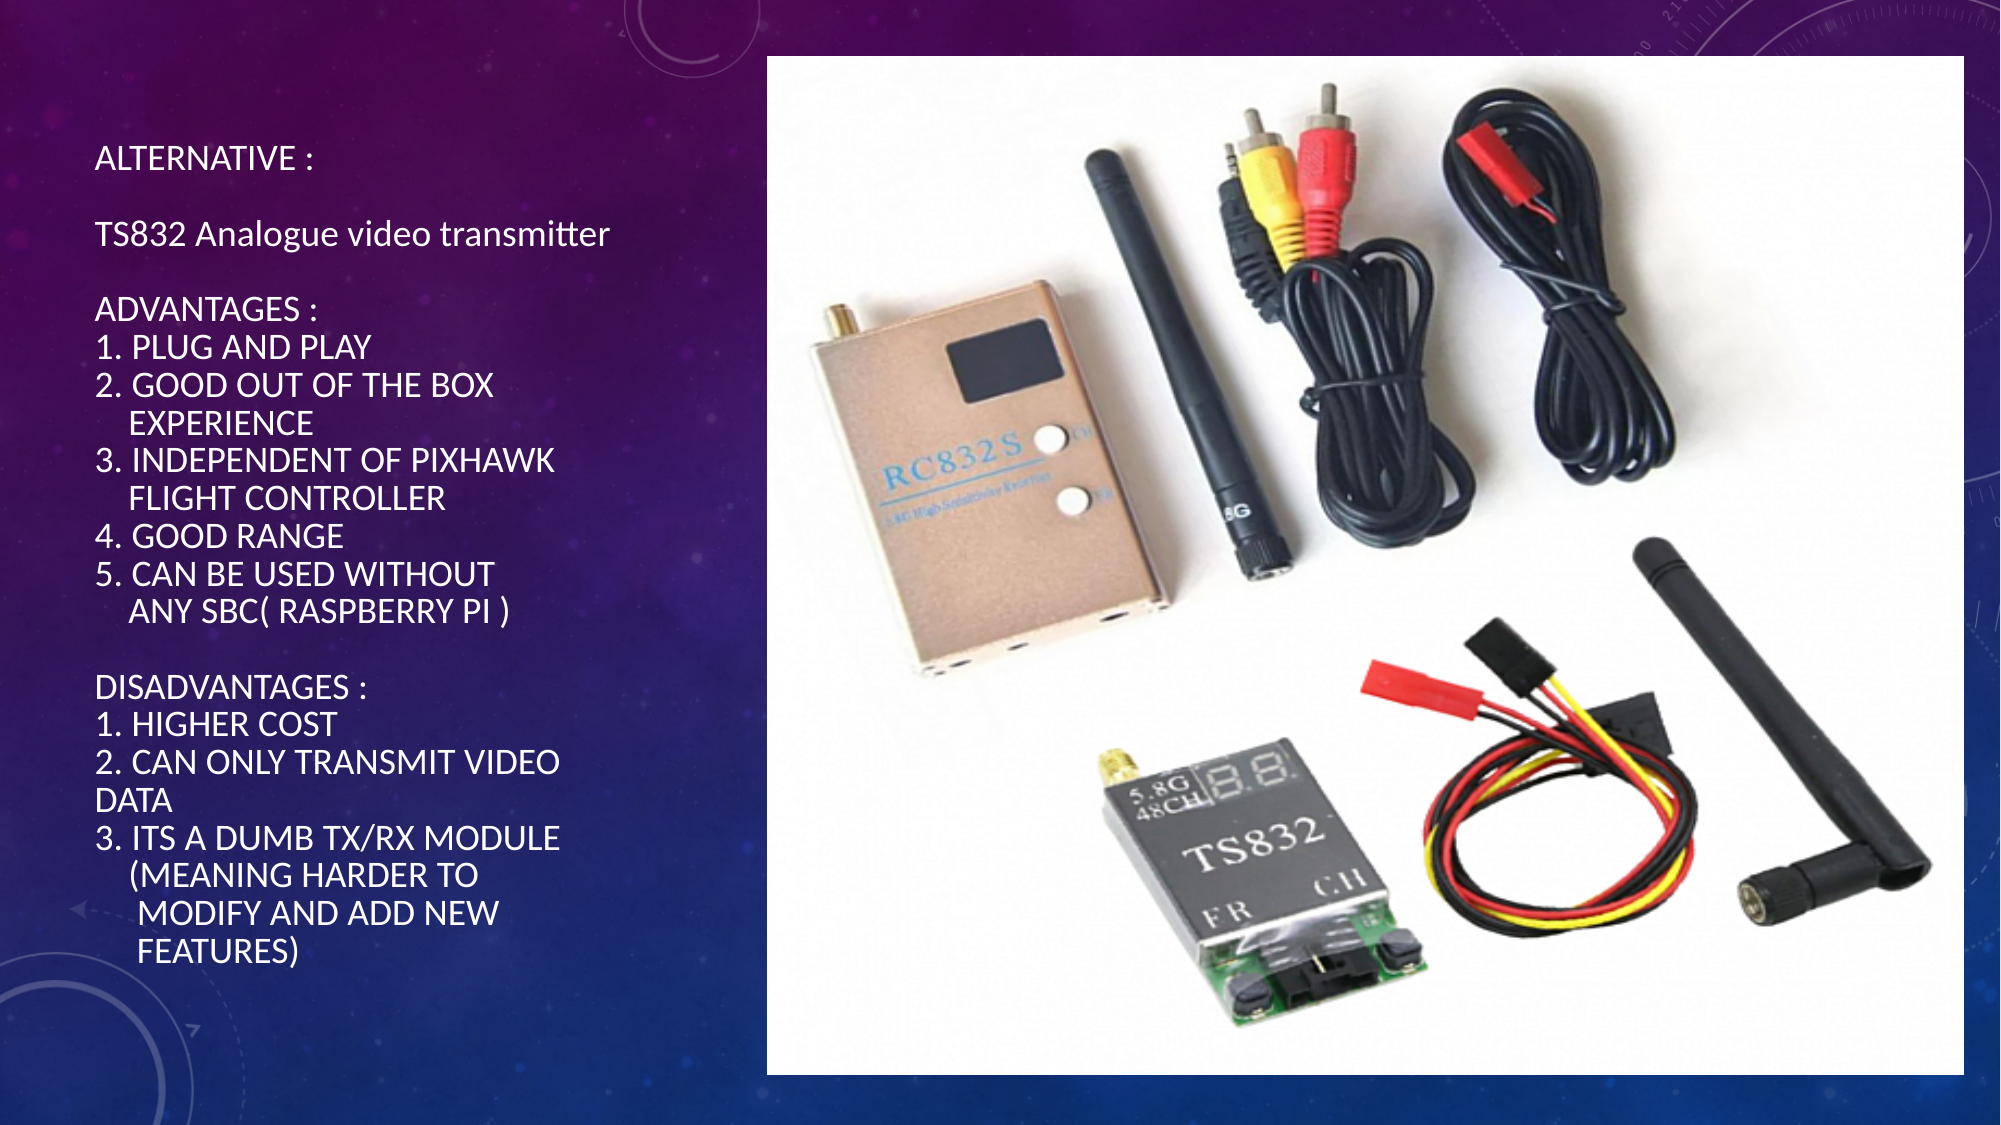

# ALTERNATIVE : TS832 Analogue video transmitter ADVANTAGES : 1. PLUG AND PLAY 2. GOOD OUT OF THE BOX EXPERIENCE 3. INDEPENDENT OF PIXHAWK FLIGHT CONTROLLER 4. GOOD RANGE 5. CAN BE USED WITHOUT ANY SBC( RASPBERRY PI ) DISADVANTAGES : 1. HIGHER COST 2. CAN ONLY TRANSMIT VIDEO DATA 3. ITS A DUMB TX/RX MODULE (MEANING HARDER TO MODIFY AND ADD NEW FEATURES)